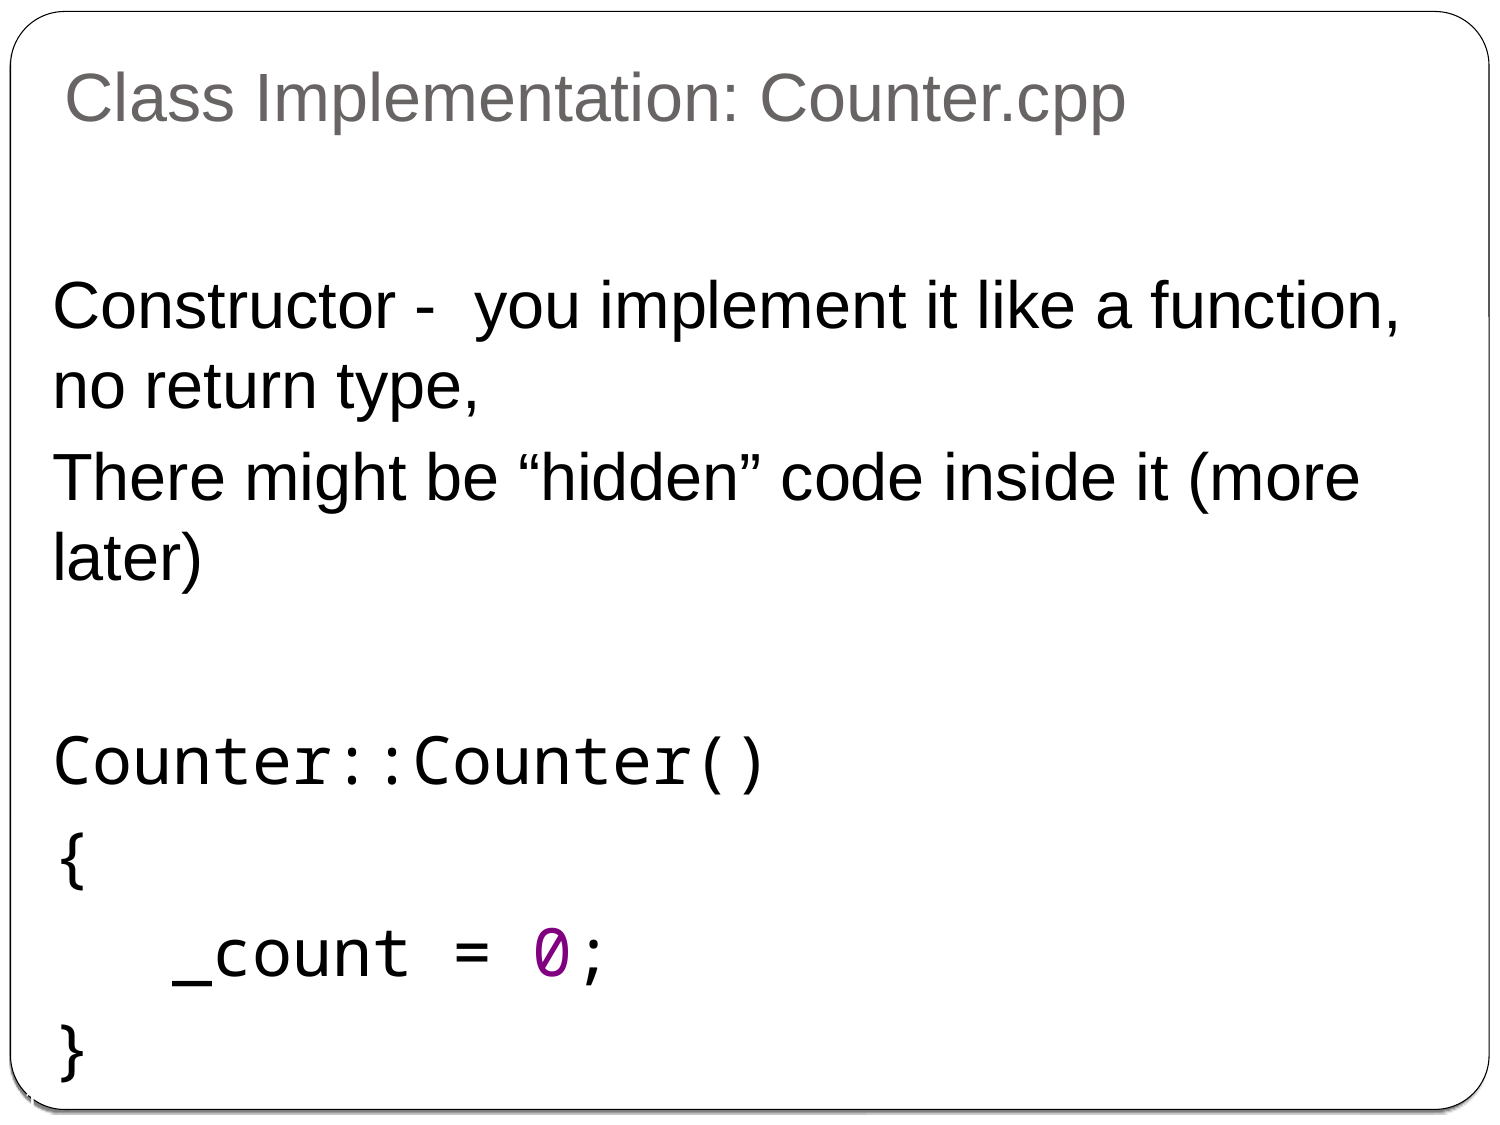

# Class Implementation: Counter.cpp
Constructor - you implement it like a function, no return type,
There might be “hidden” code inside it (more later)
Counter::Counter()
{
   _count = 0;
}